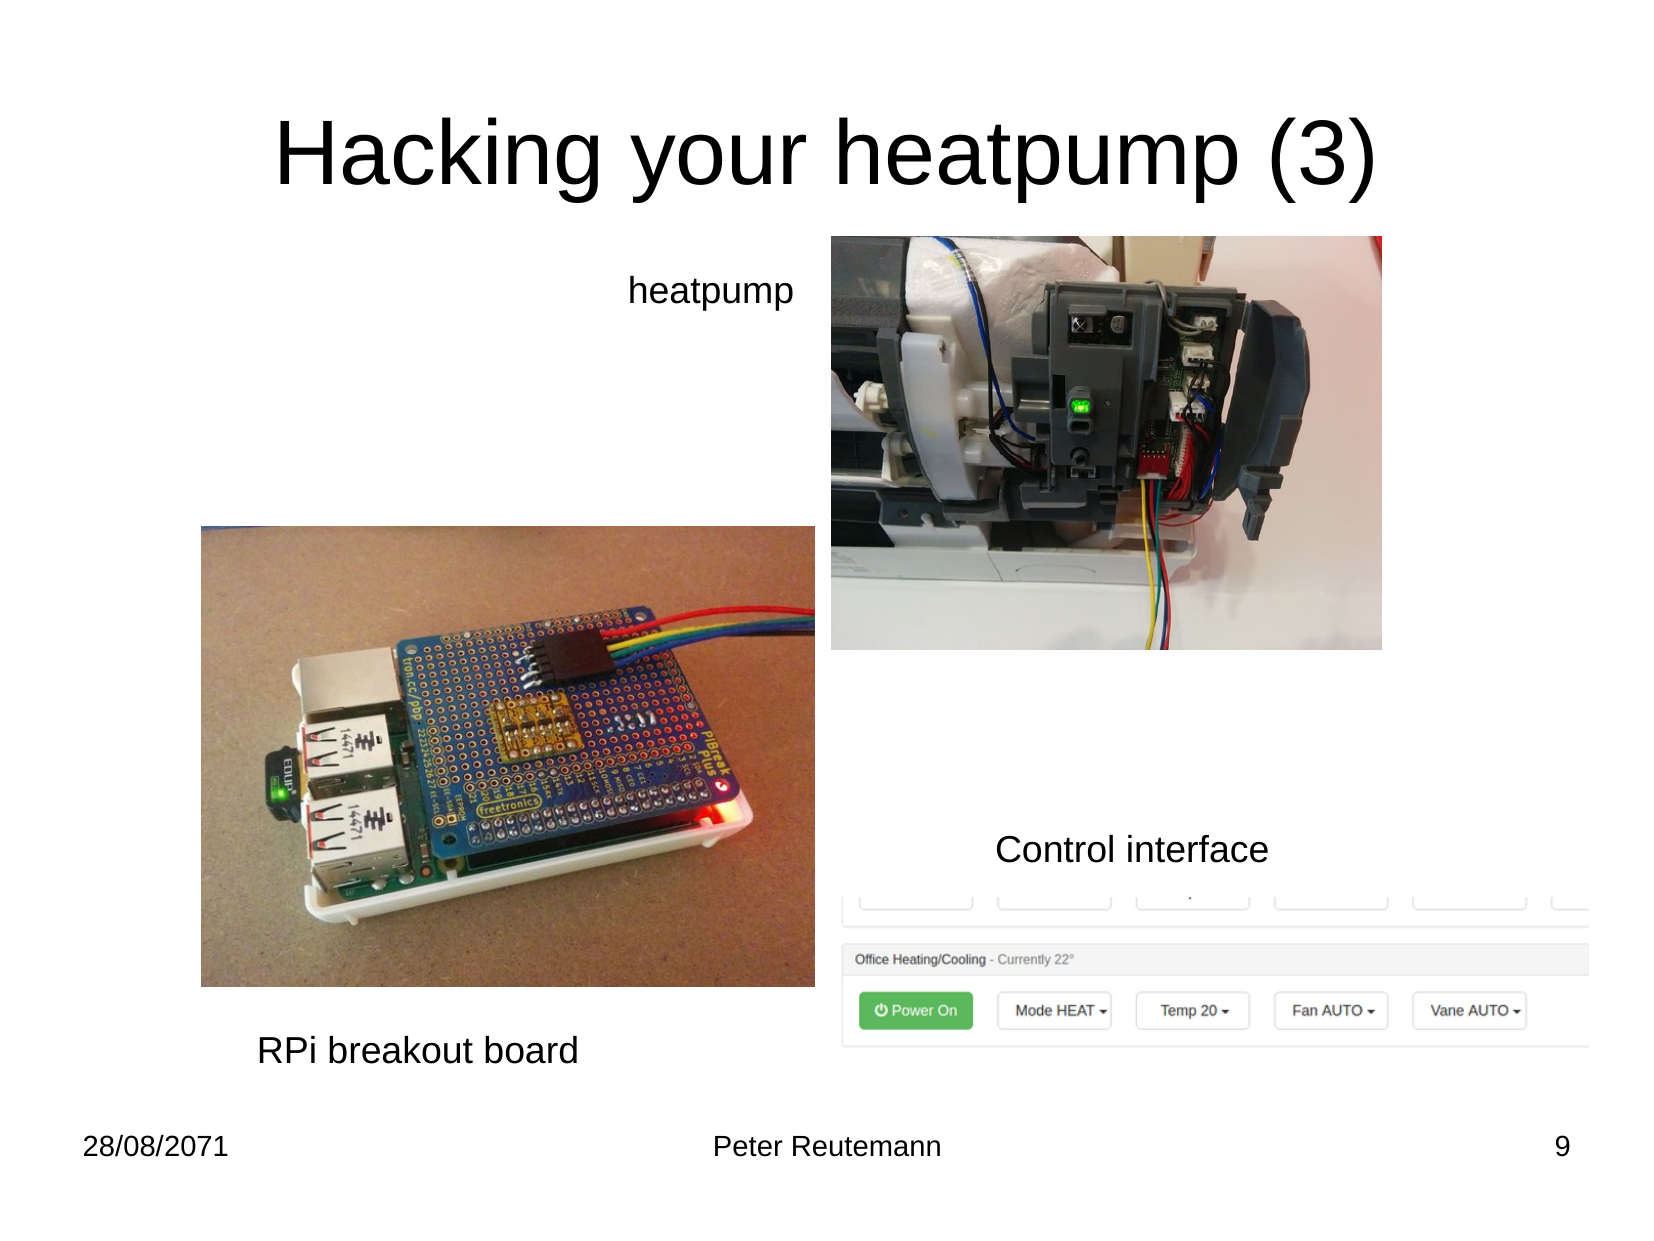

# Hacking your heatpump (3)
heatpump
Control interface
RPi breakout board
28/08/2071
Peter Reutemann
9